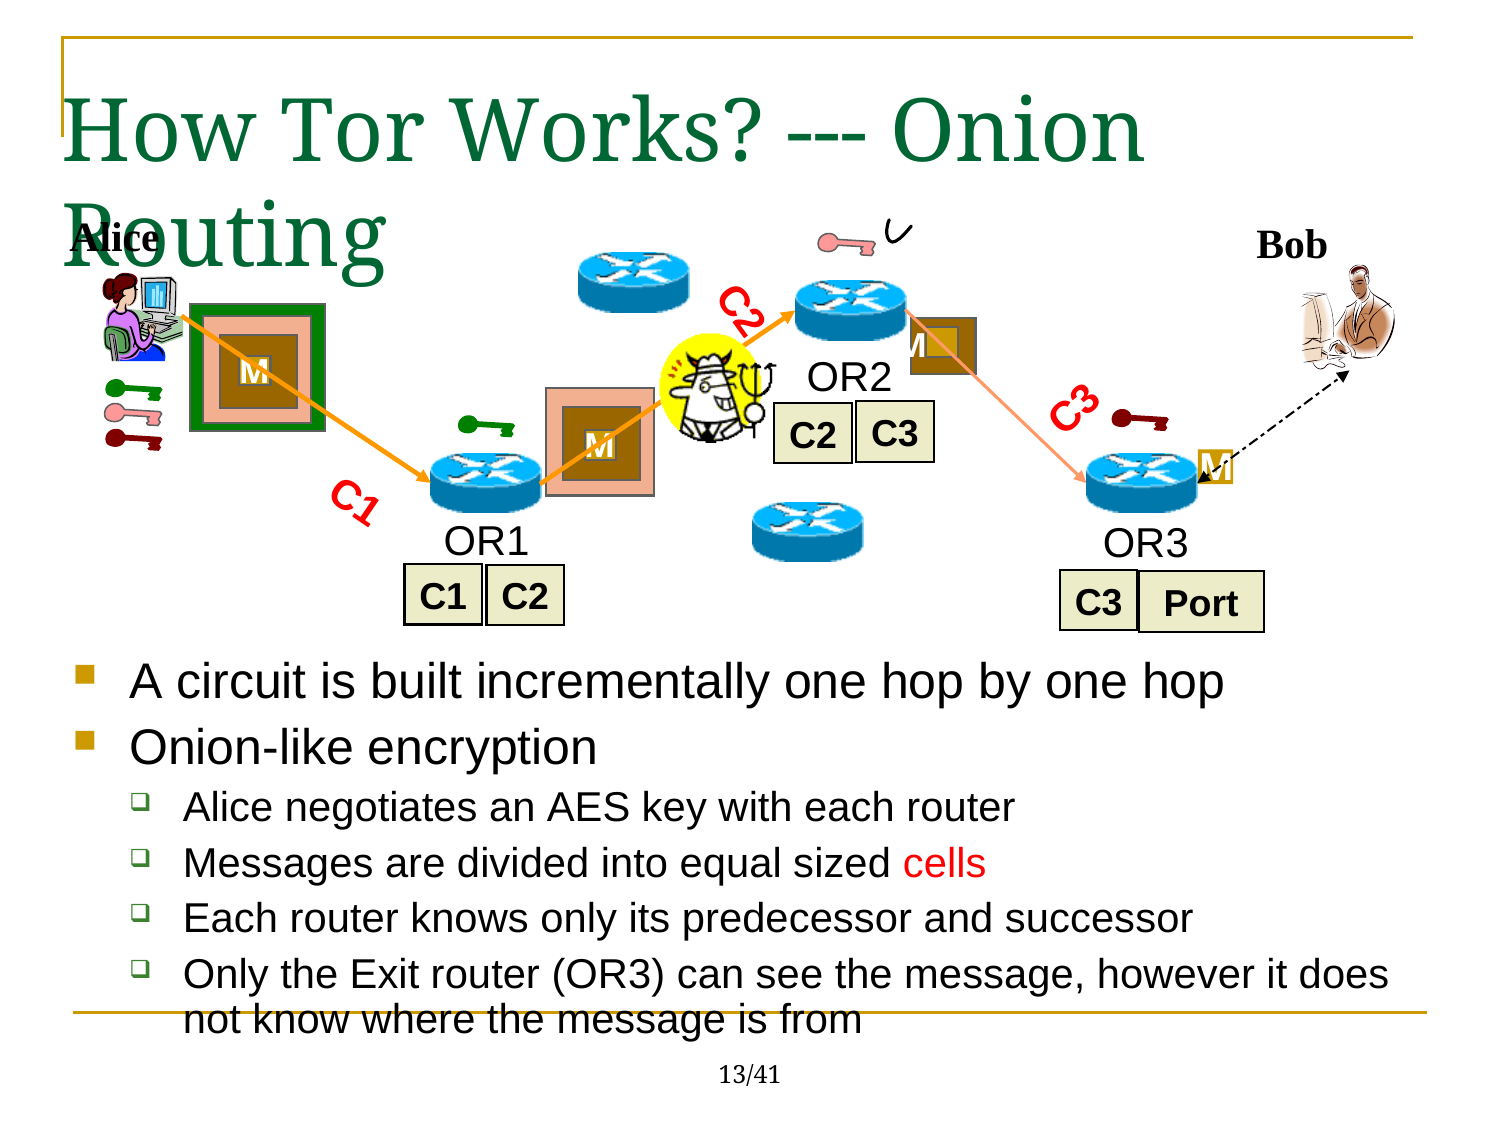

# How Tor Works? --- Onion Routing
Alice
Bob
C2
√
C3
M
C1
M
OR2
M
C3
C2
M
OR1
OR3
C1
C2
C3
Port
A circuit is built incrementally one hop by one hop
Onion-like encryption
Alice negotiates an AES key with each router
Messages are divided into equal sized cells
Each router knows only its predecessor and successor
Only the Exit router (OR3) can see the message, however it does not know where the message is from